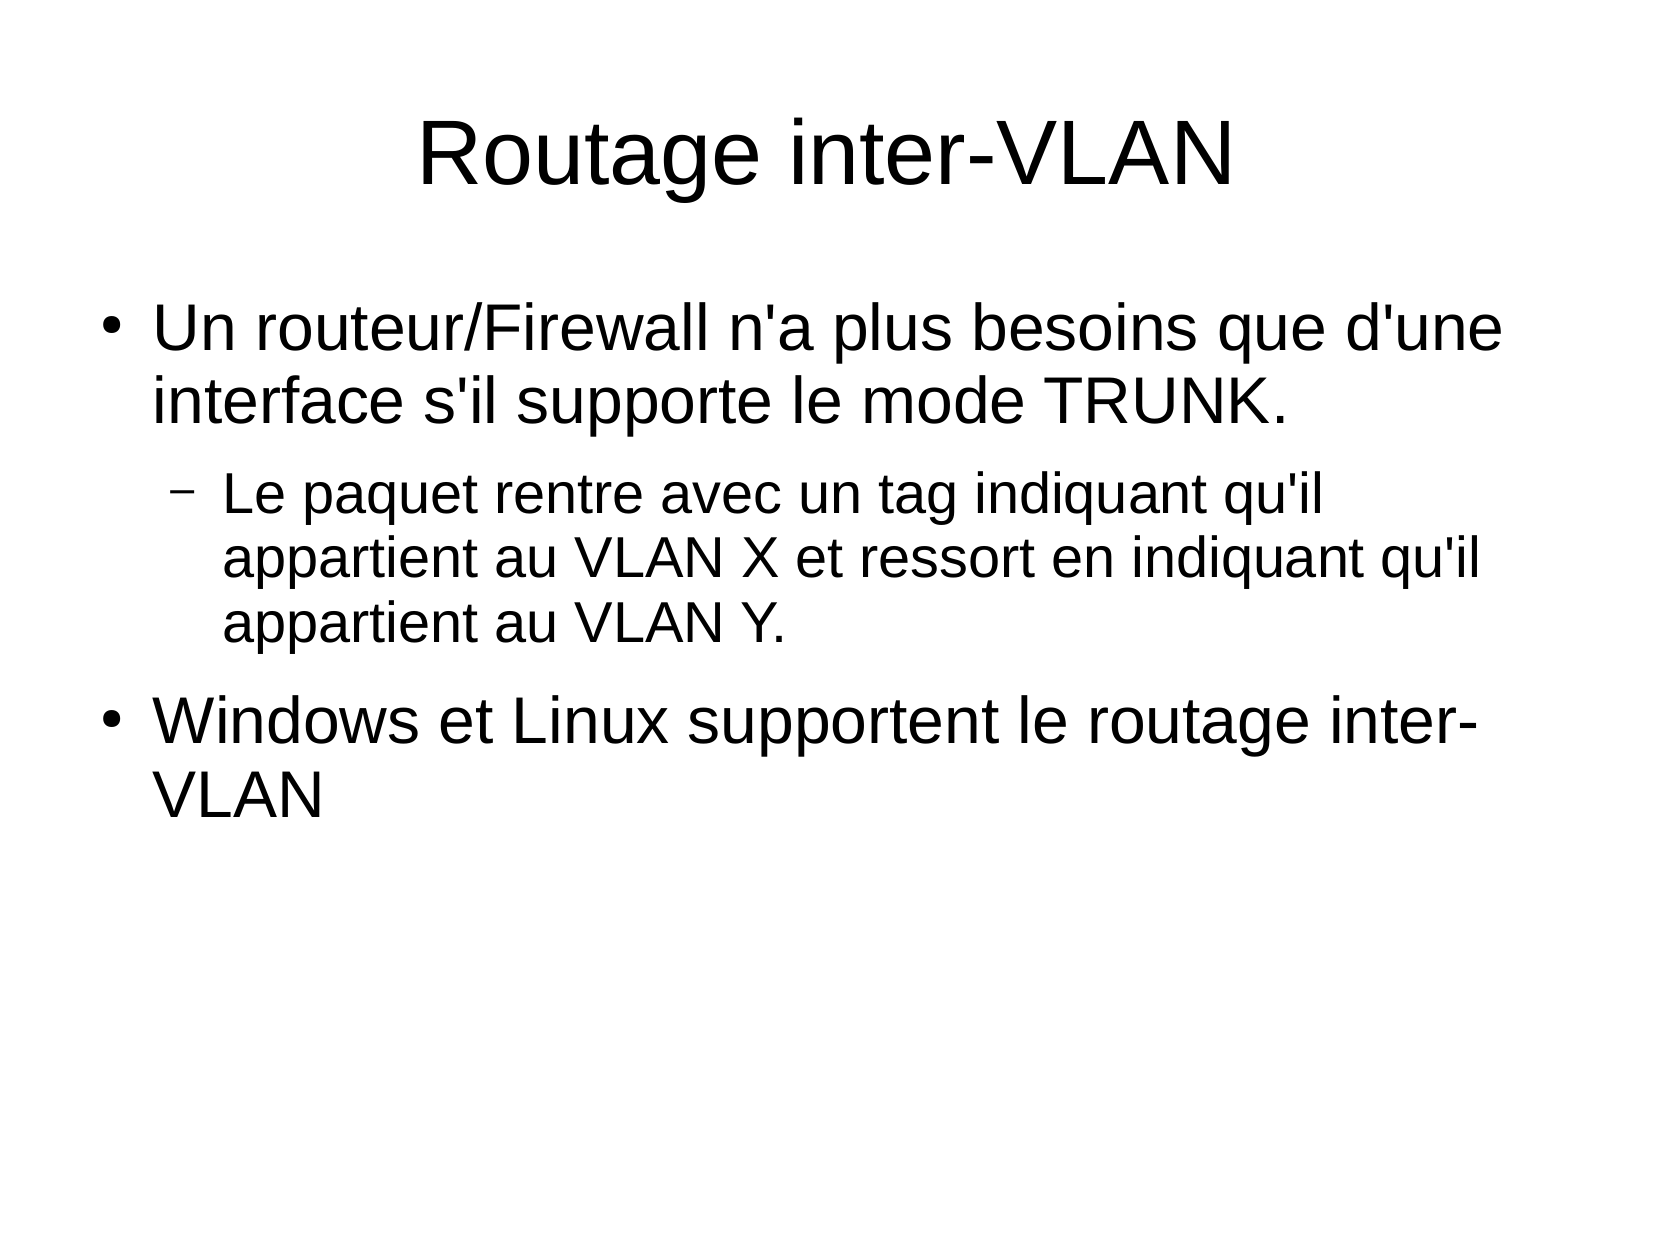

# Routage inter-VLAN
Un routeur/Firewall n'a plus besoins que d'une interface s'il supporte le mode TRUNK.
Le paquet rentre avec un tag indiquant qu'il appartient au VLAN X et ressort en indiquant qu'il appartient au VLAN Y.
Windows et Linux supportent le routage inter-VLAN